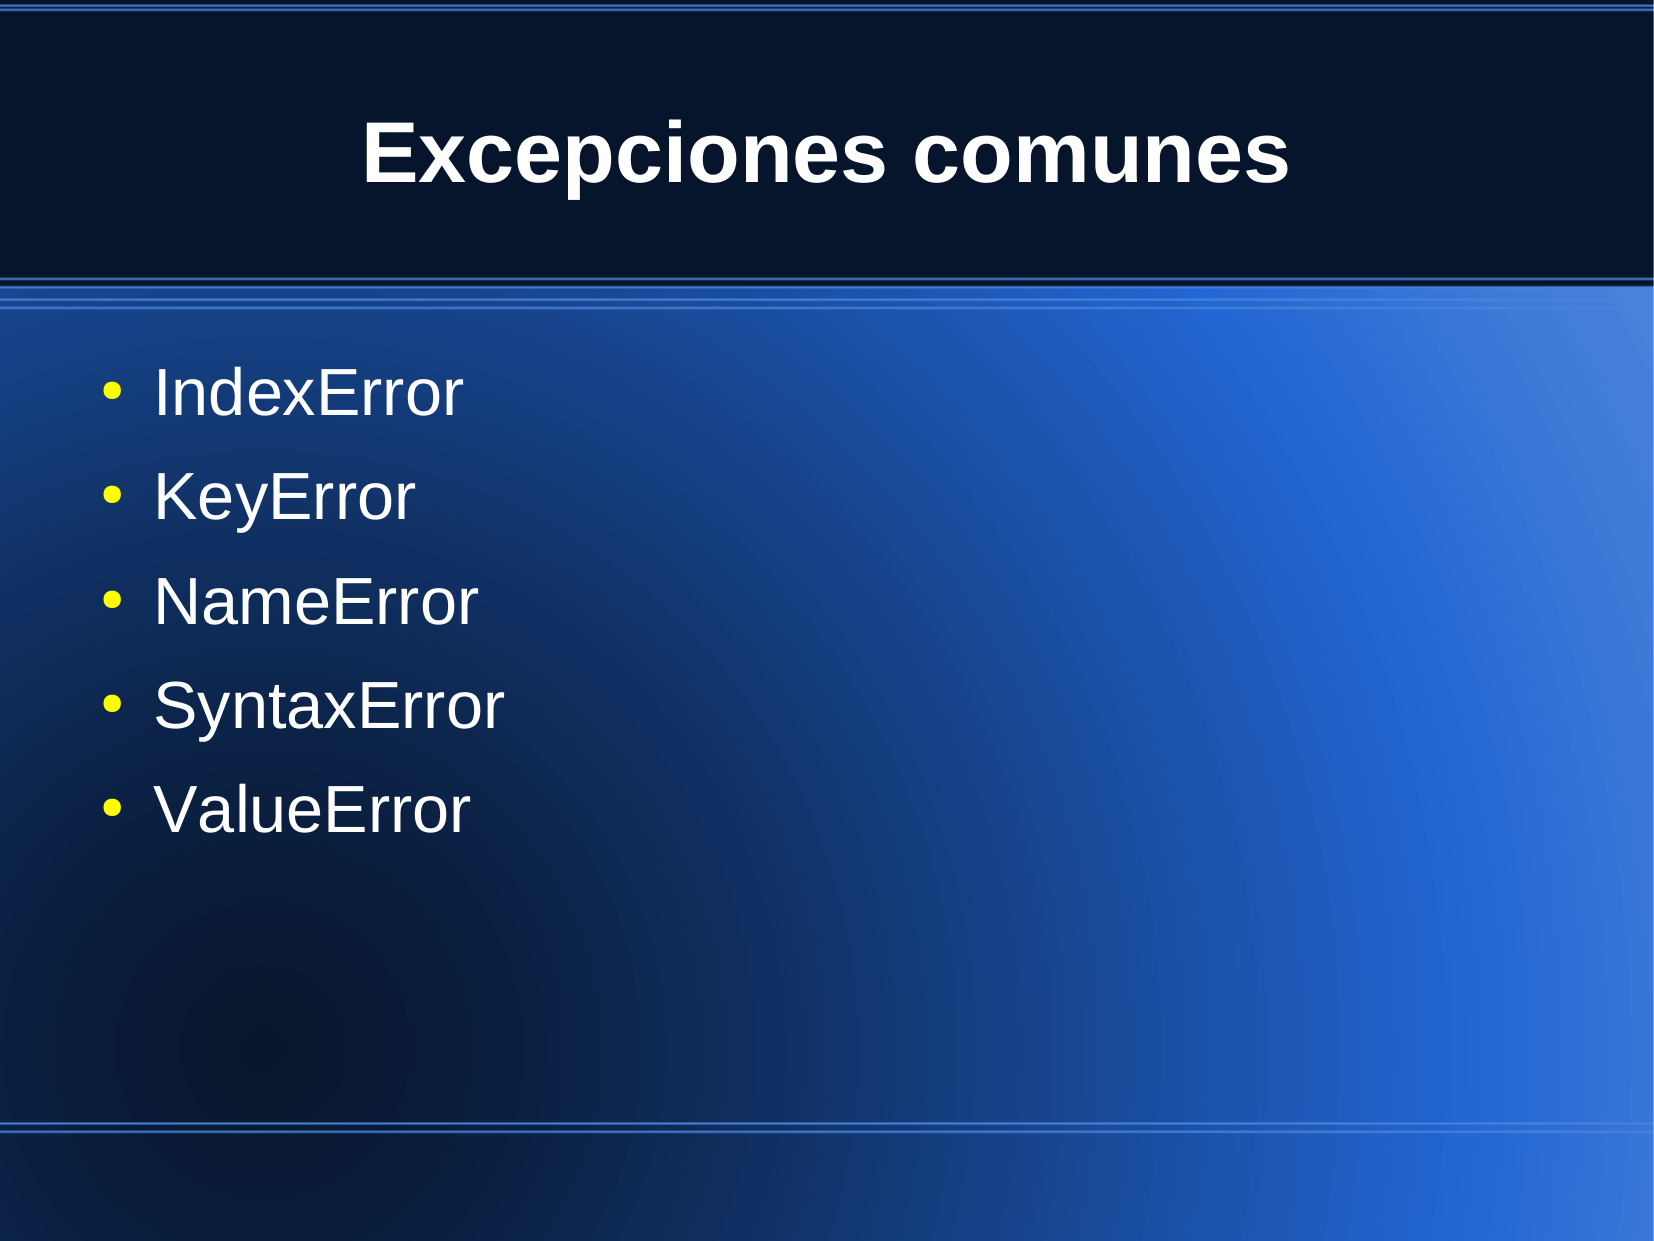

# Excepciones comunes
IndexError
KeyError
NameError
SyntaxError
ValueError